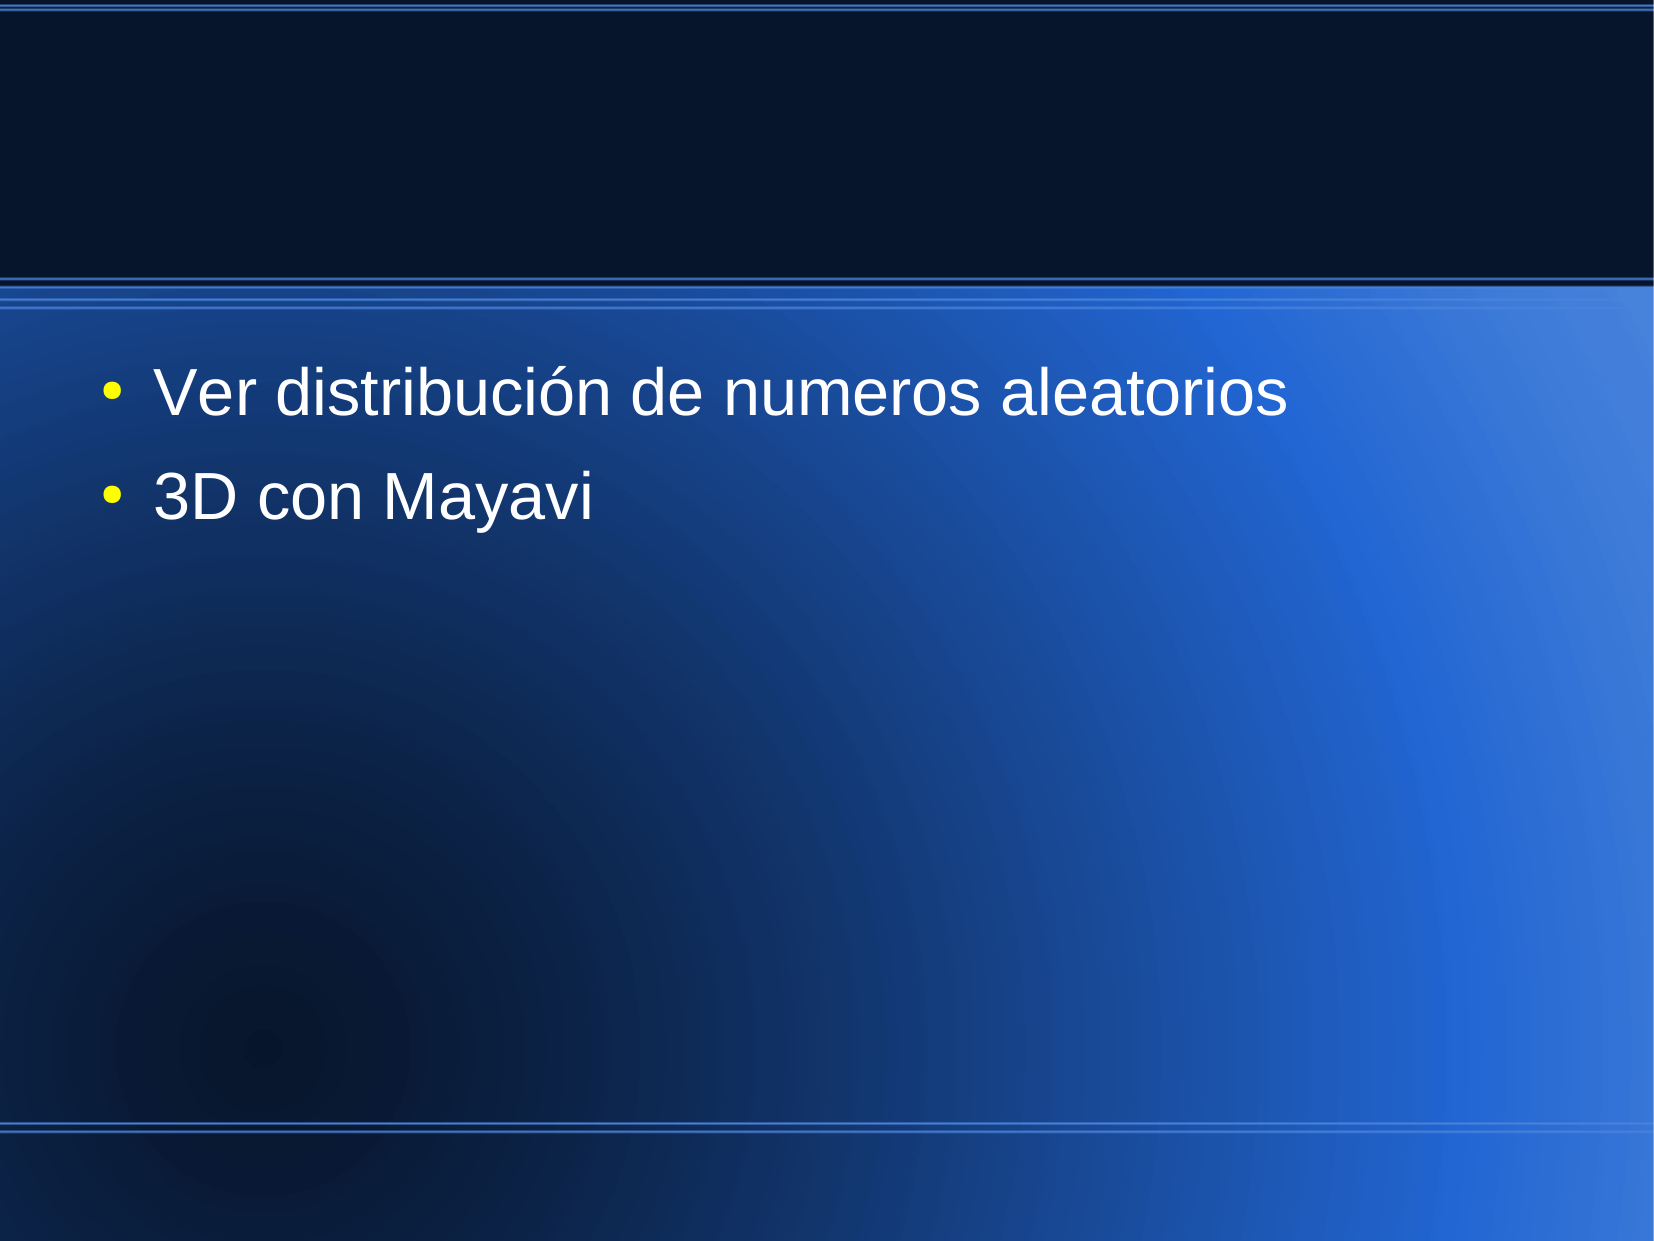

#
Ver distribución de numeros aleatorios
3D con Mayavi